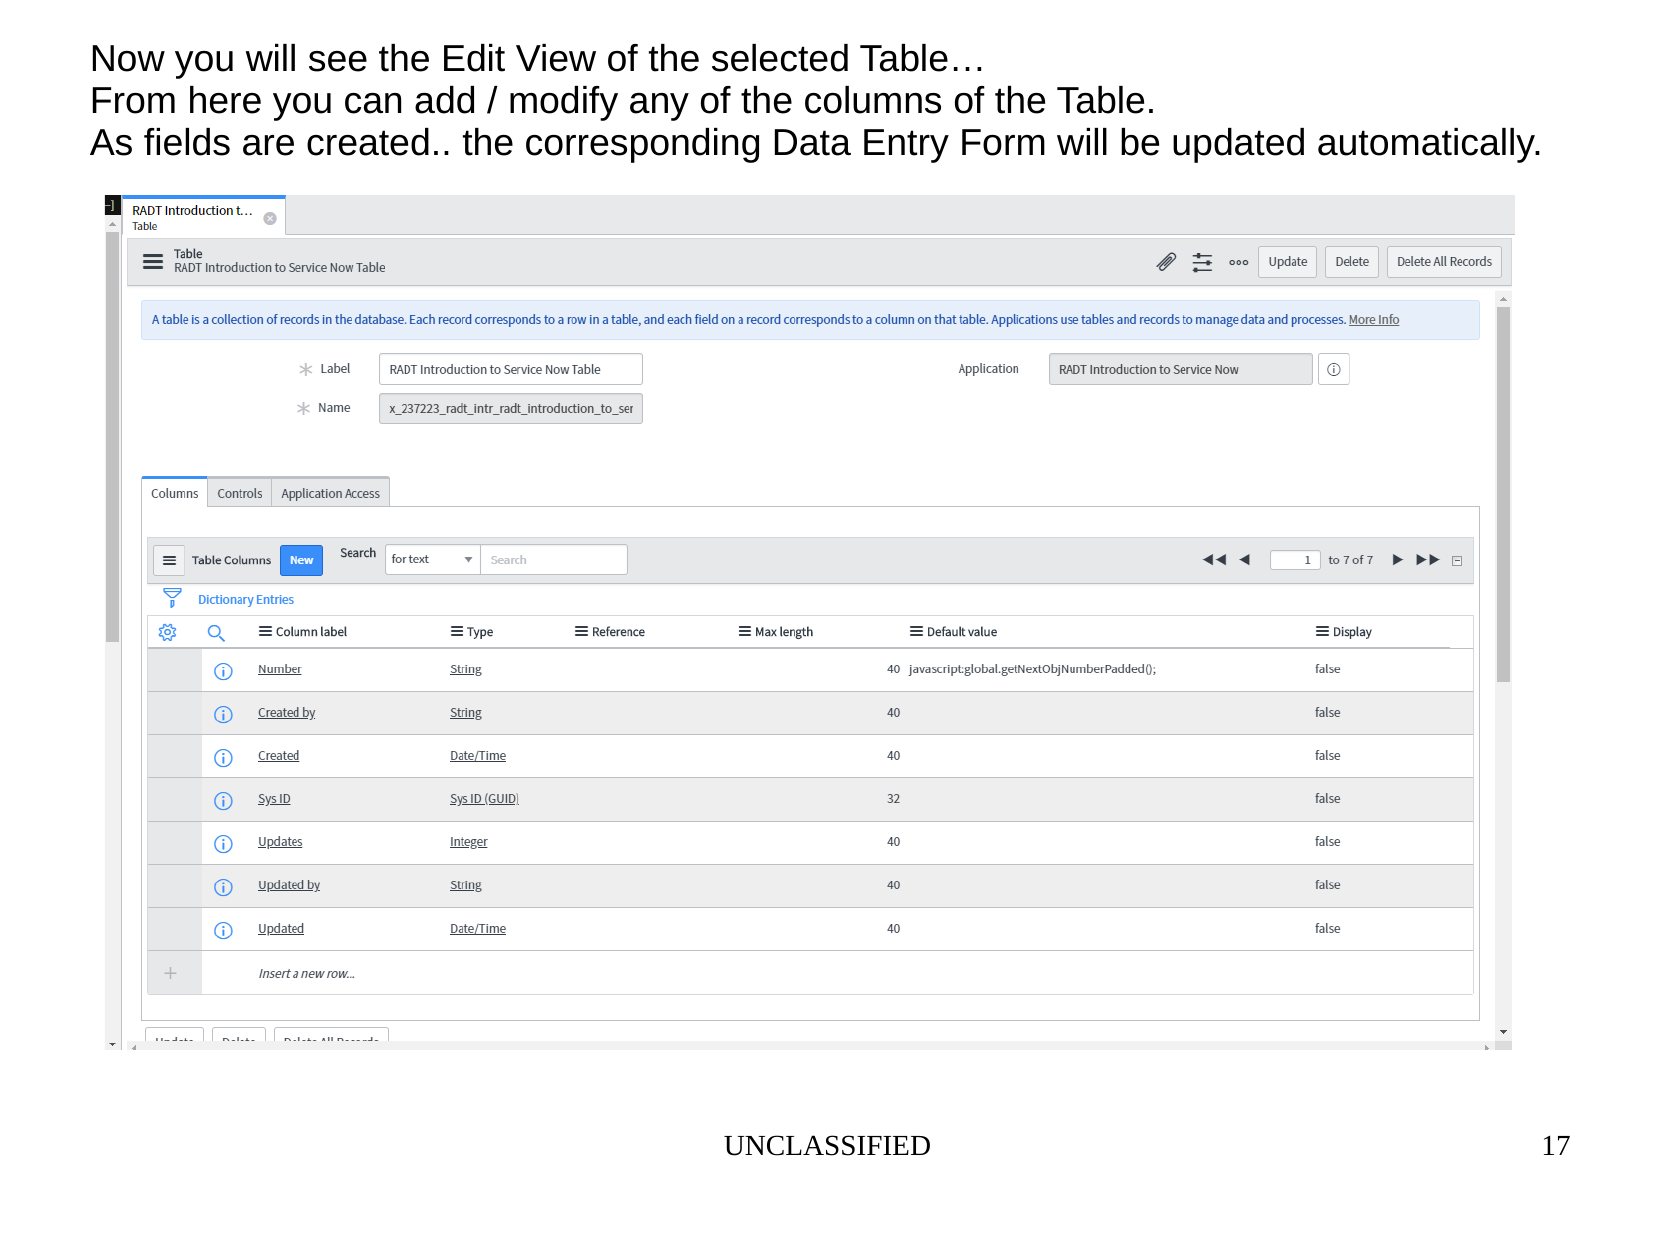

Now you will see the Edit View of the selected Table…
From here you can add / modify any of the columns of the Table.
As fields are created.. the corresponding Data Entry Form will be updated automatically.
UNCLASSIFIED
17